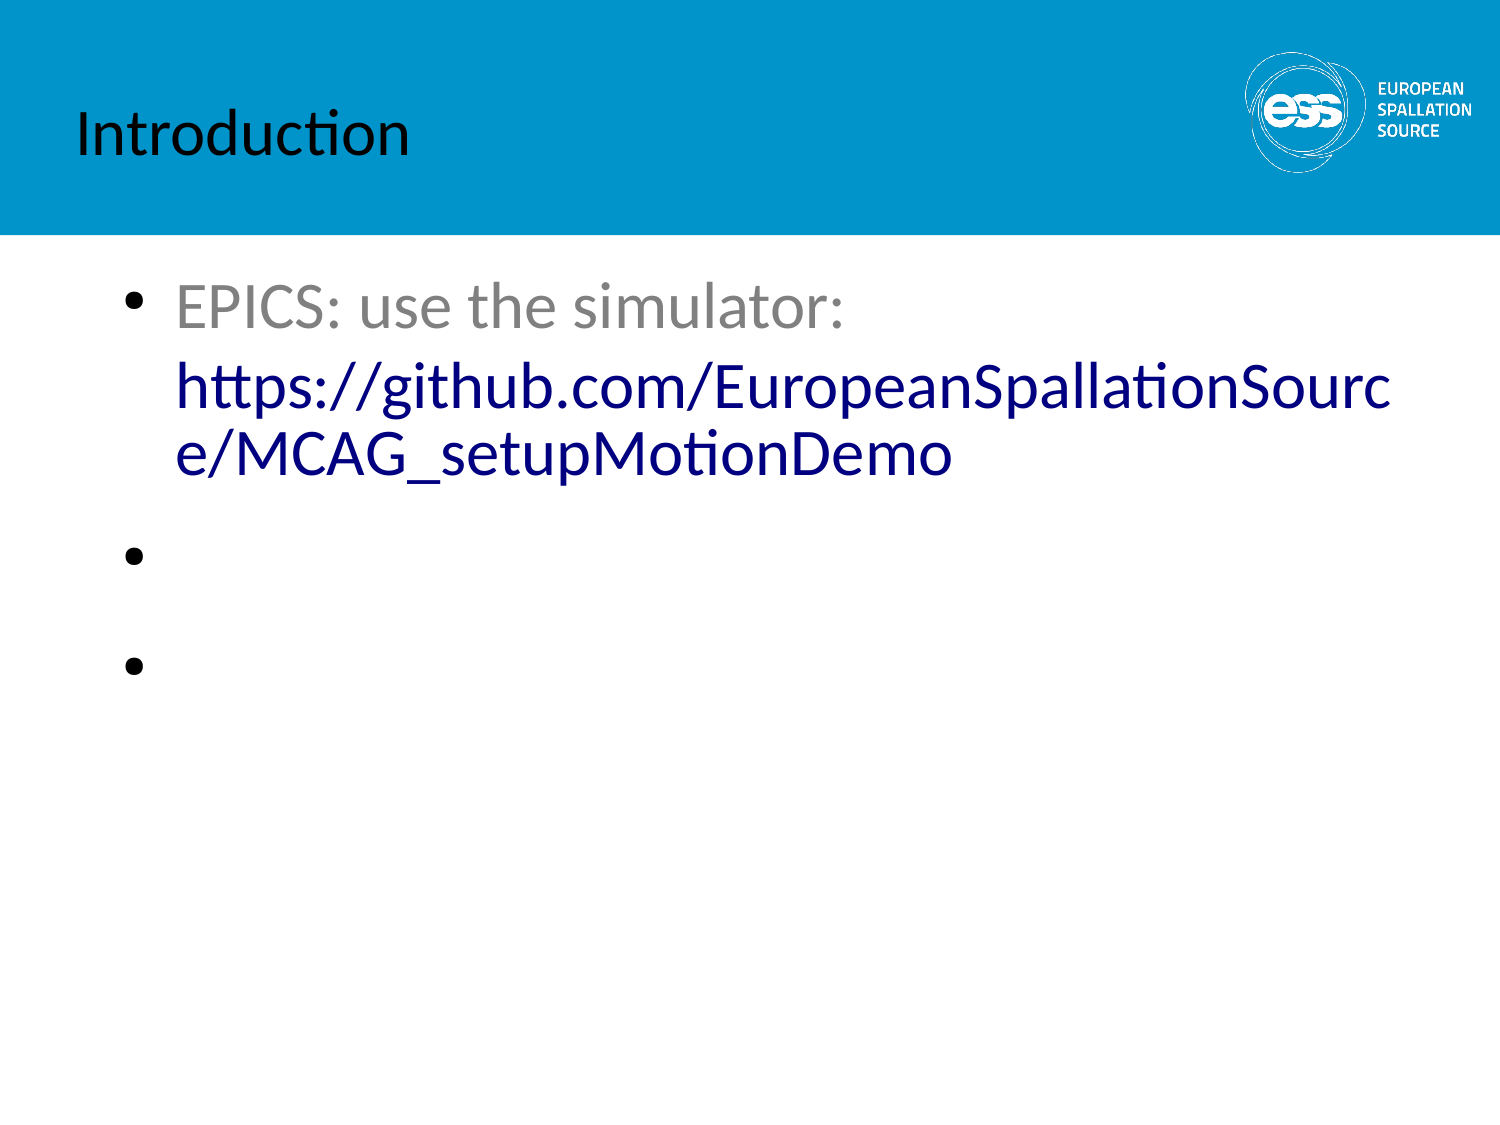

# Introduction
EPICS: use the simulator:
https://github.com/EuropeanSpallationSource/MCAG_setupMotionDemo